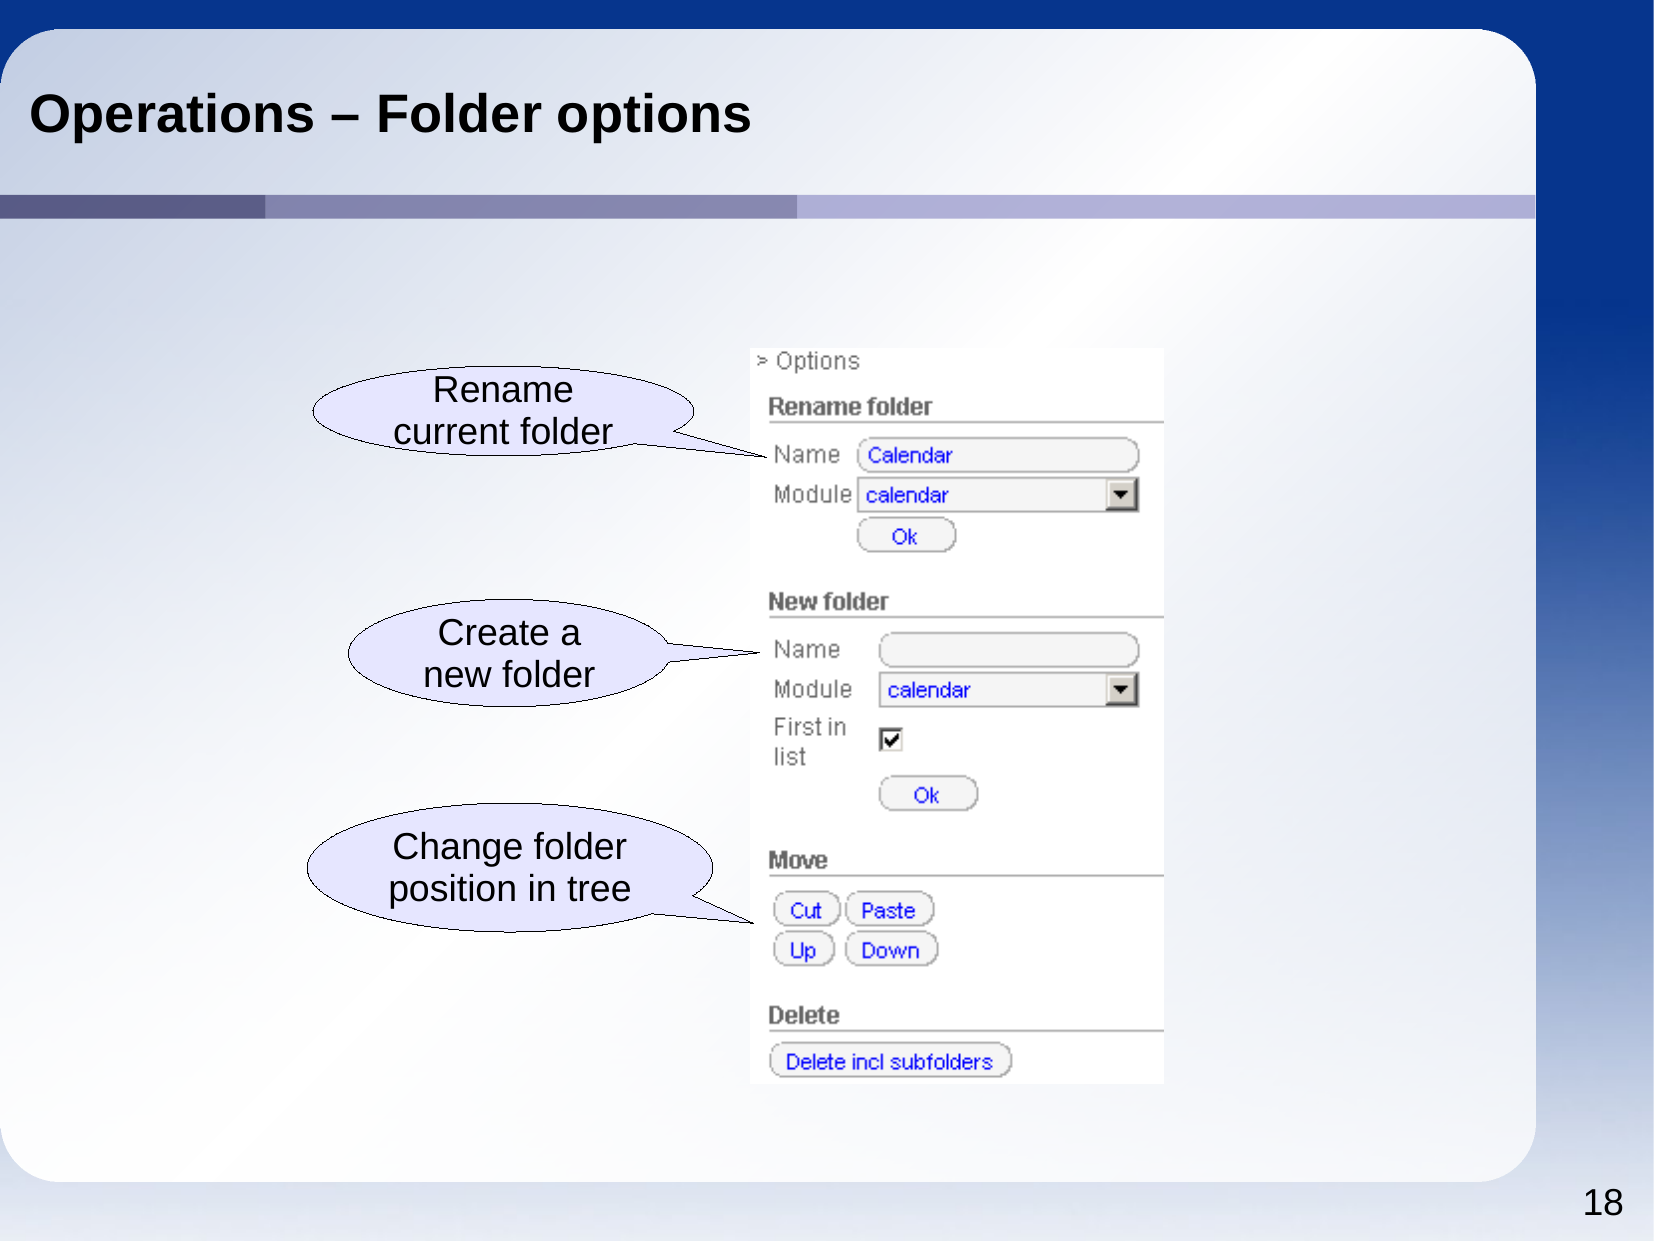

# Operations – Folder options
Rename current folder
Create a new folder
Change folder position in tree
18